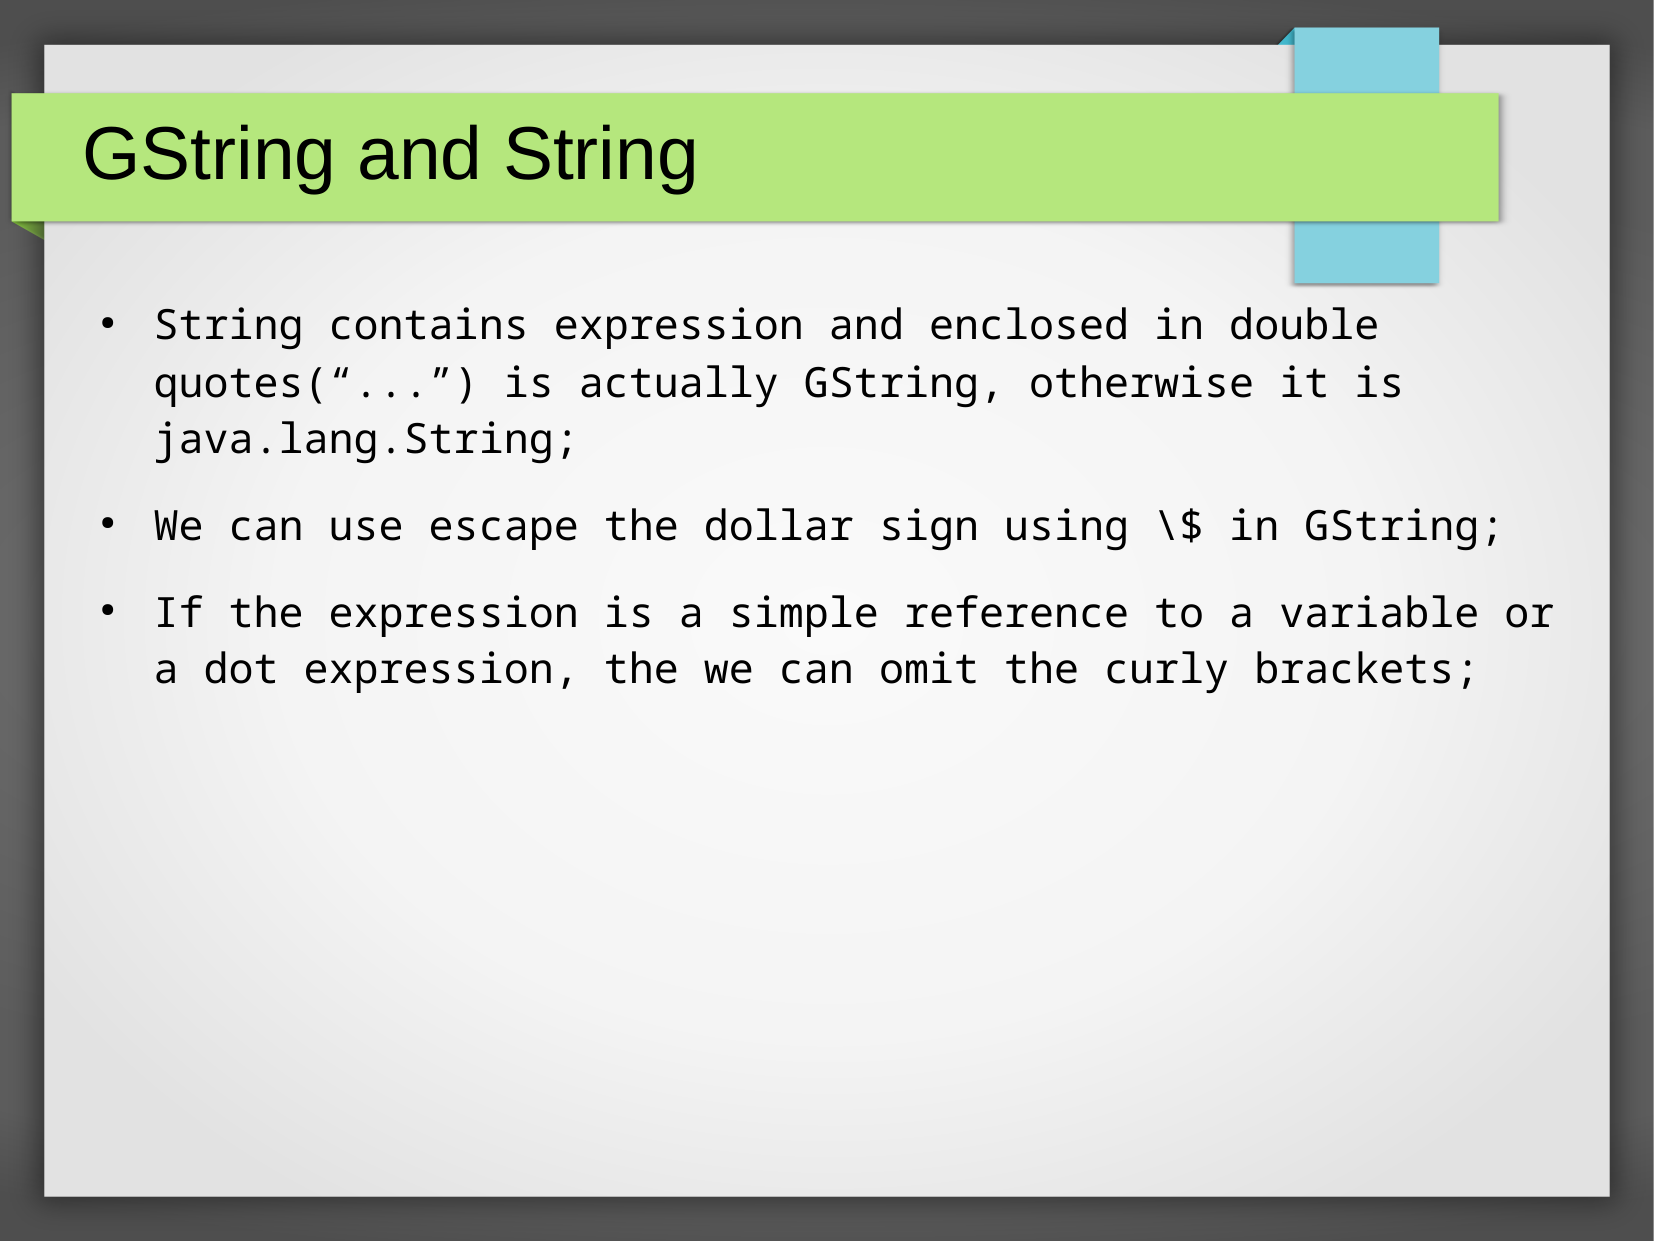

# GString and String
String contains expression and enclosed in double quotes(“...”) is actually GString, otherwise it is java.lang.String;
We can use escape the dollar sign using \$ in GString;
If the expression is a simple reference to a variable or a dot expression, the we can omit the curly brackets;